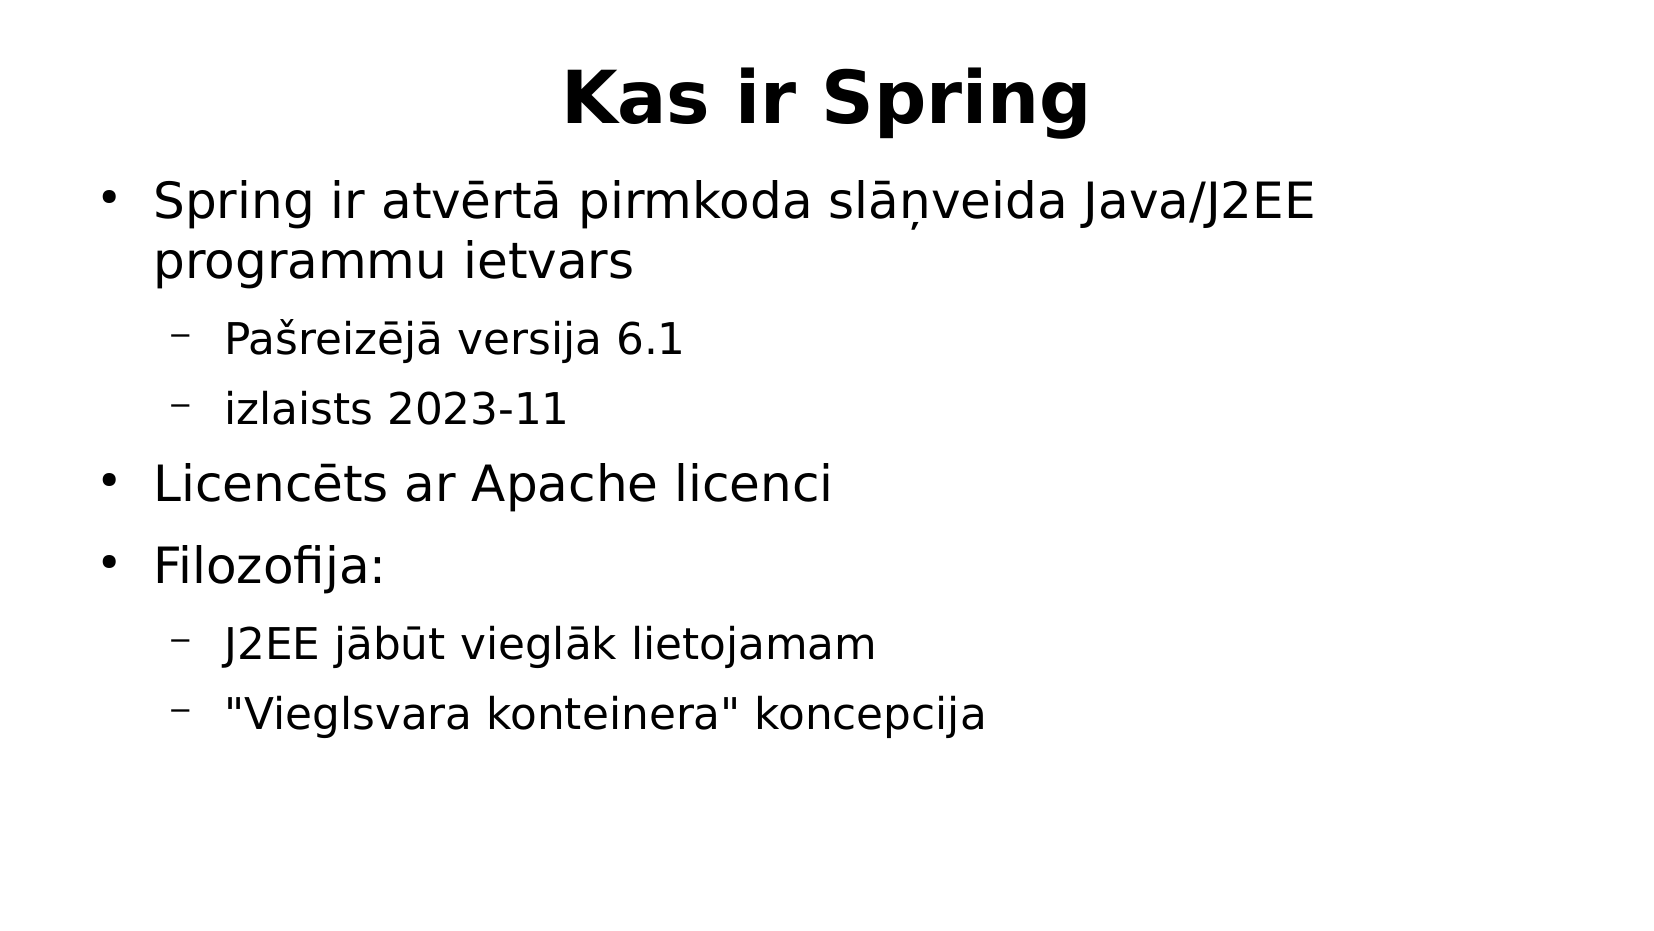

# Kas ir Spring
Spring ir atvērtā pirmkoda slāņveida Java/J2EE programmu ietvars
Pašreizējā versija 6.1
izlaists 2023-11
Licencēts ar Apache licenci
Filozofija:
J2EE jābūt vieglāk lietojamam
"Vieglsvara konteinera" koncepcija